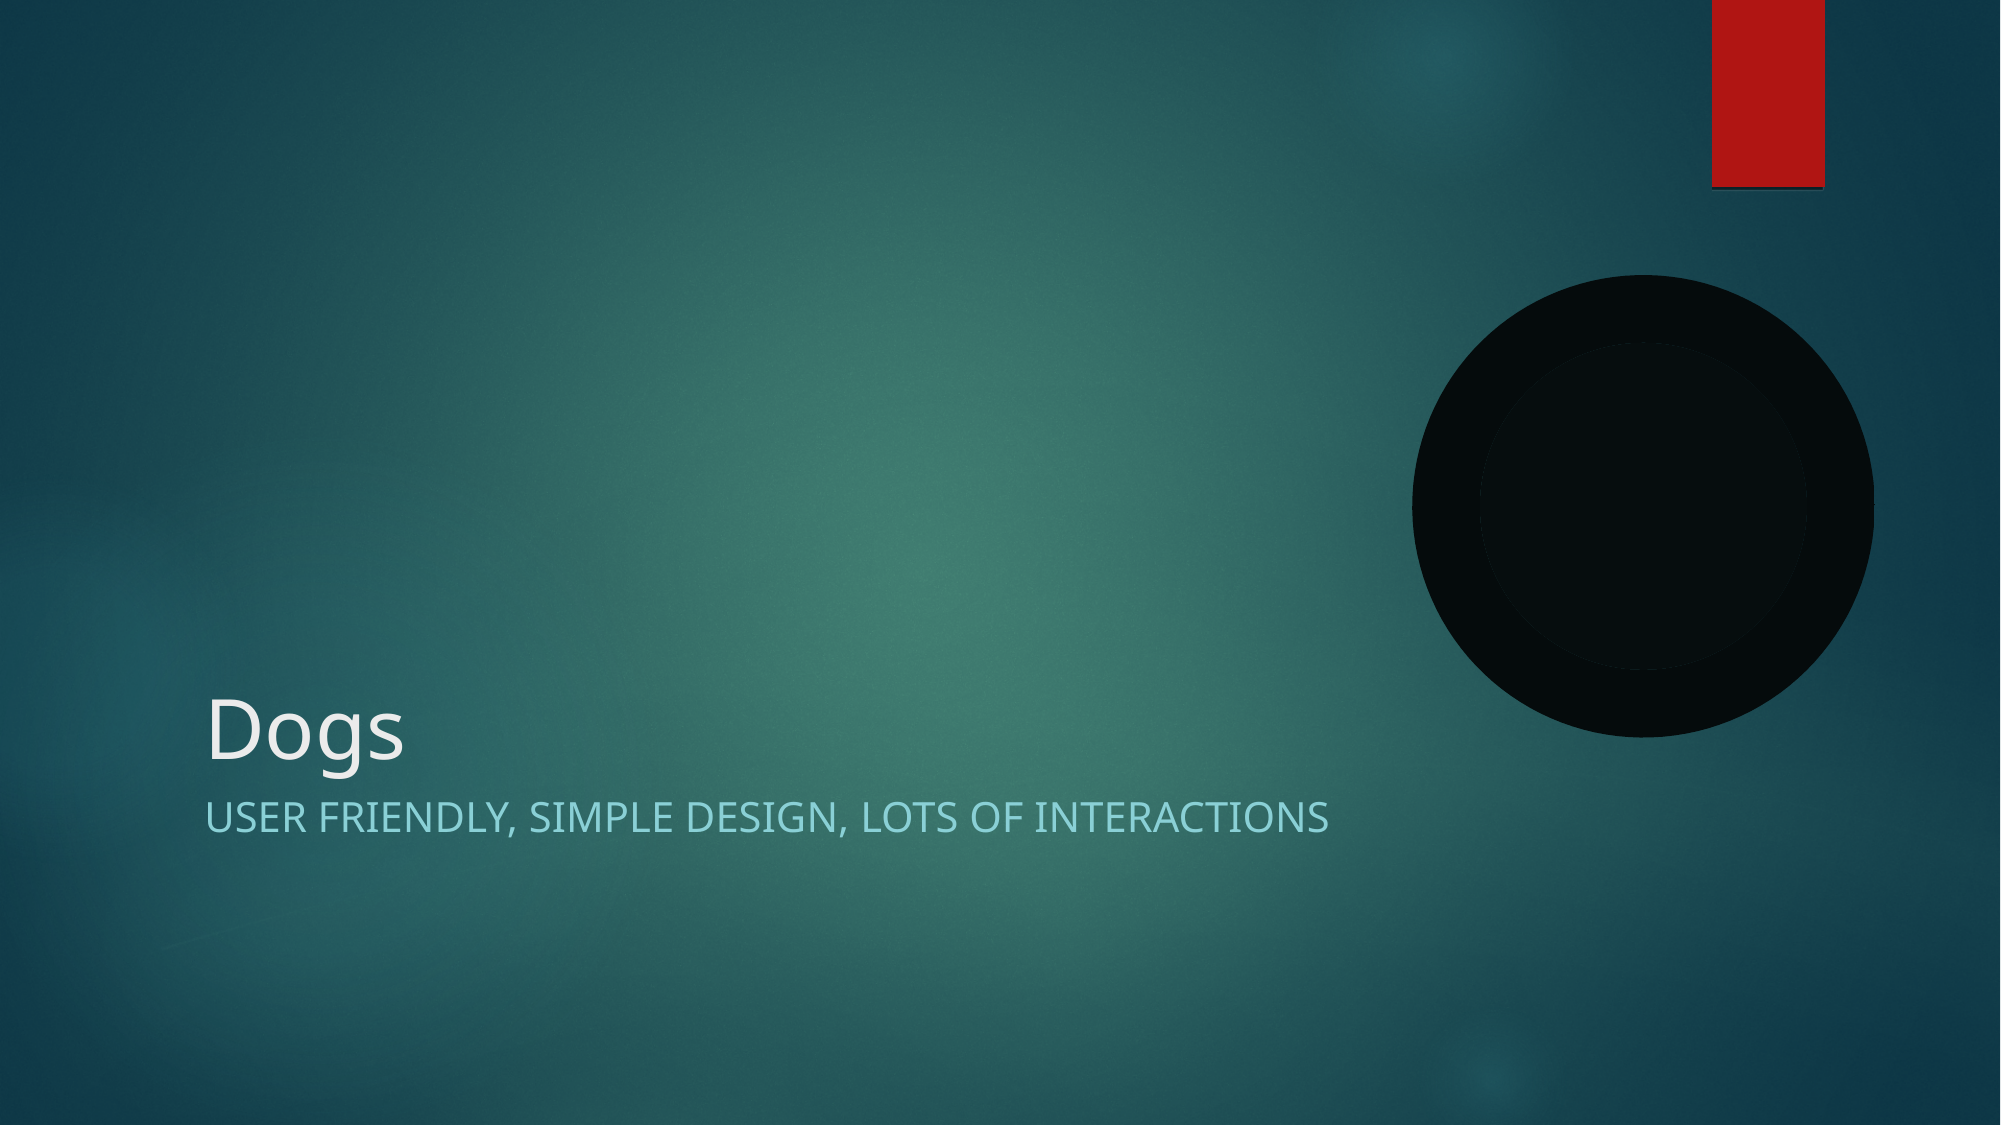

# Dogs
User Friendly, simple design, lots of interactions